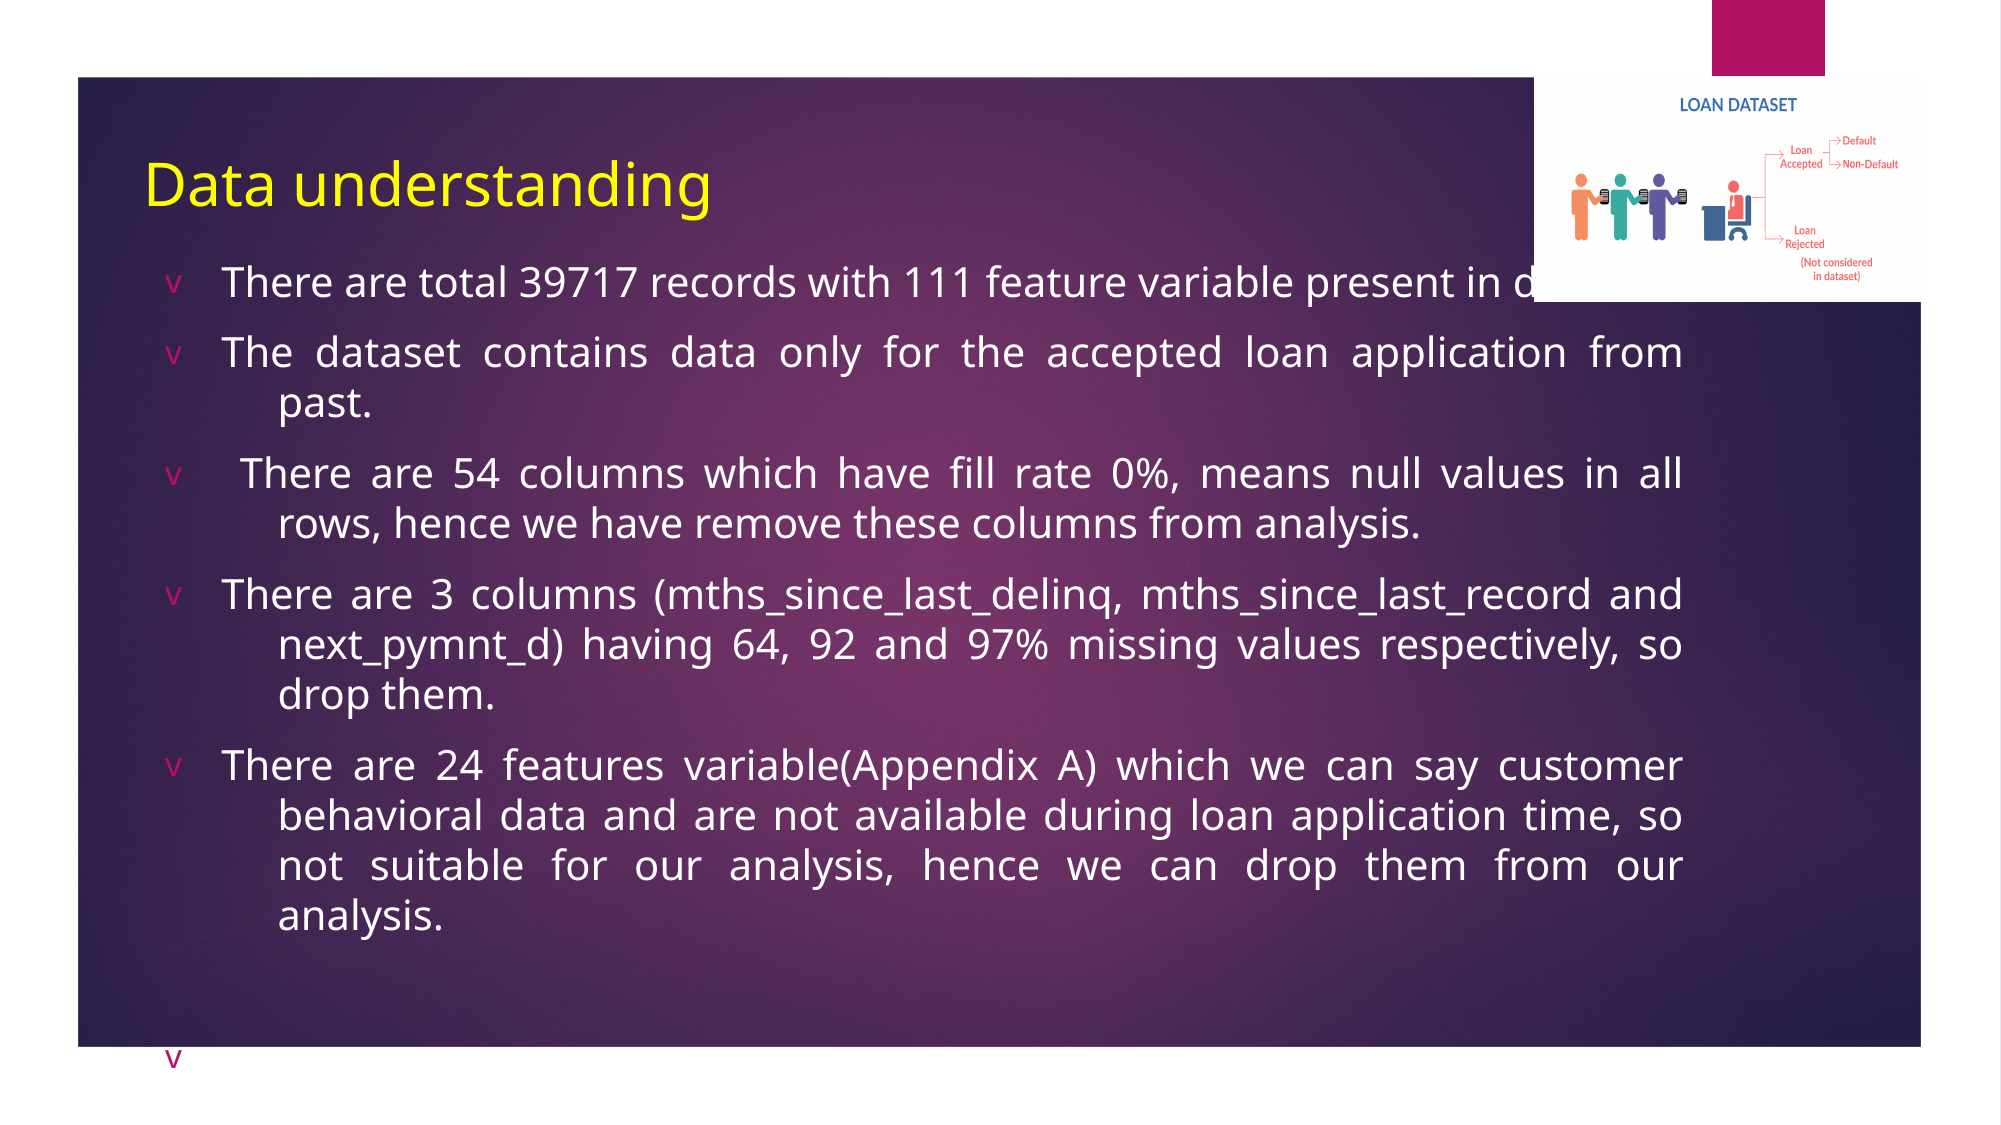

# Data understanding
There are total 39717 records with 111 feature variable present in dataset.
The dataset contains data only for the accepted loan application from past.
 There are 54 columns which have fill rate 0%, means null values in all rows, hence we have remove these columns from analysis.
There are 3 columns (mths_since_last_delinq, mths_since_last_record and next_pymnt_d) having 64, 92 and 97% missing values respectively, so drop them.
There are 24 features variable(Appendix A) which we can say customer behavioral data and are not available during loan application time, so not suitable for our analysis, hence we can drop them from our analysis.